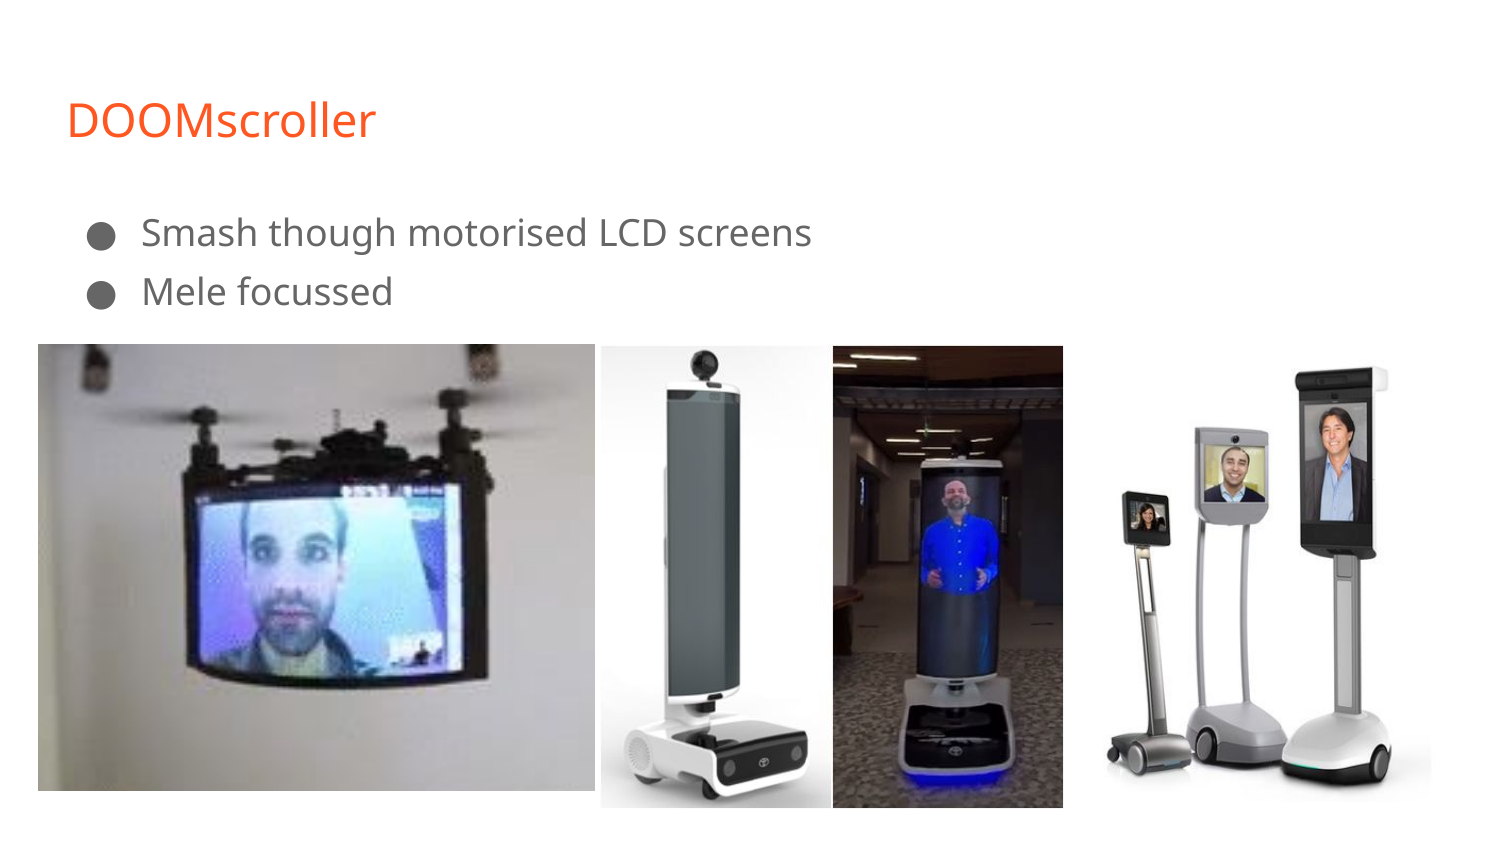

# DOOMscroller
Smash though motorised LCD screens
Mele focussed